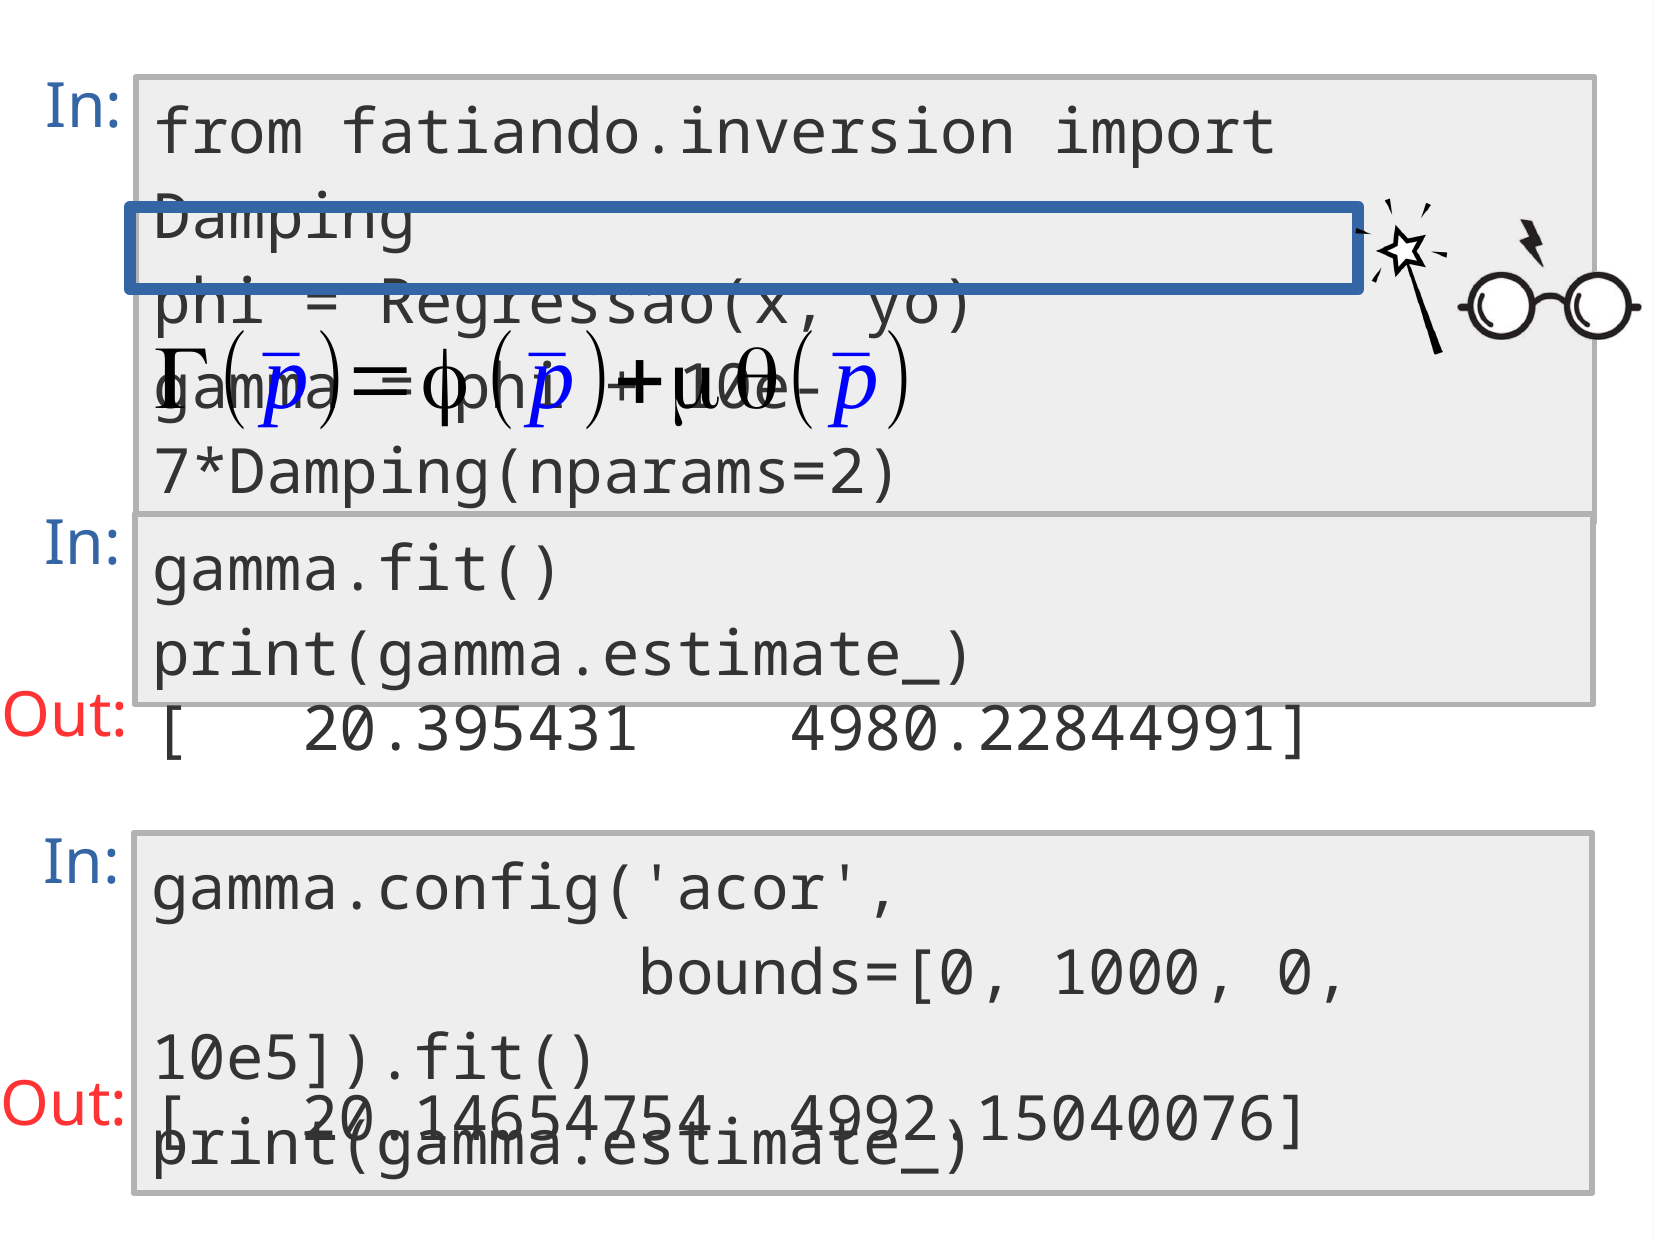

# In:
from fatiando.inversion import Damping
phi = Regressao(x, yo)
gamma = phi + 10e-7*Damping(nparams=2)
In:
gamma.fit()
print(gamma.estimate_)
Out:
[ 20.395431 4980.22844991]
In:
gamma.config('acor',
 bounds=[0, 1000, 0, 10e5]).fit()
print(gamma.estimate_)
Out:
[ 20.14654754 4992.15040076]